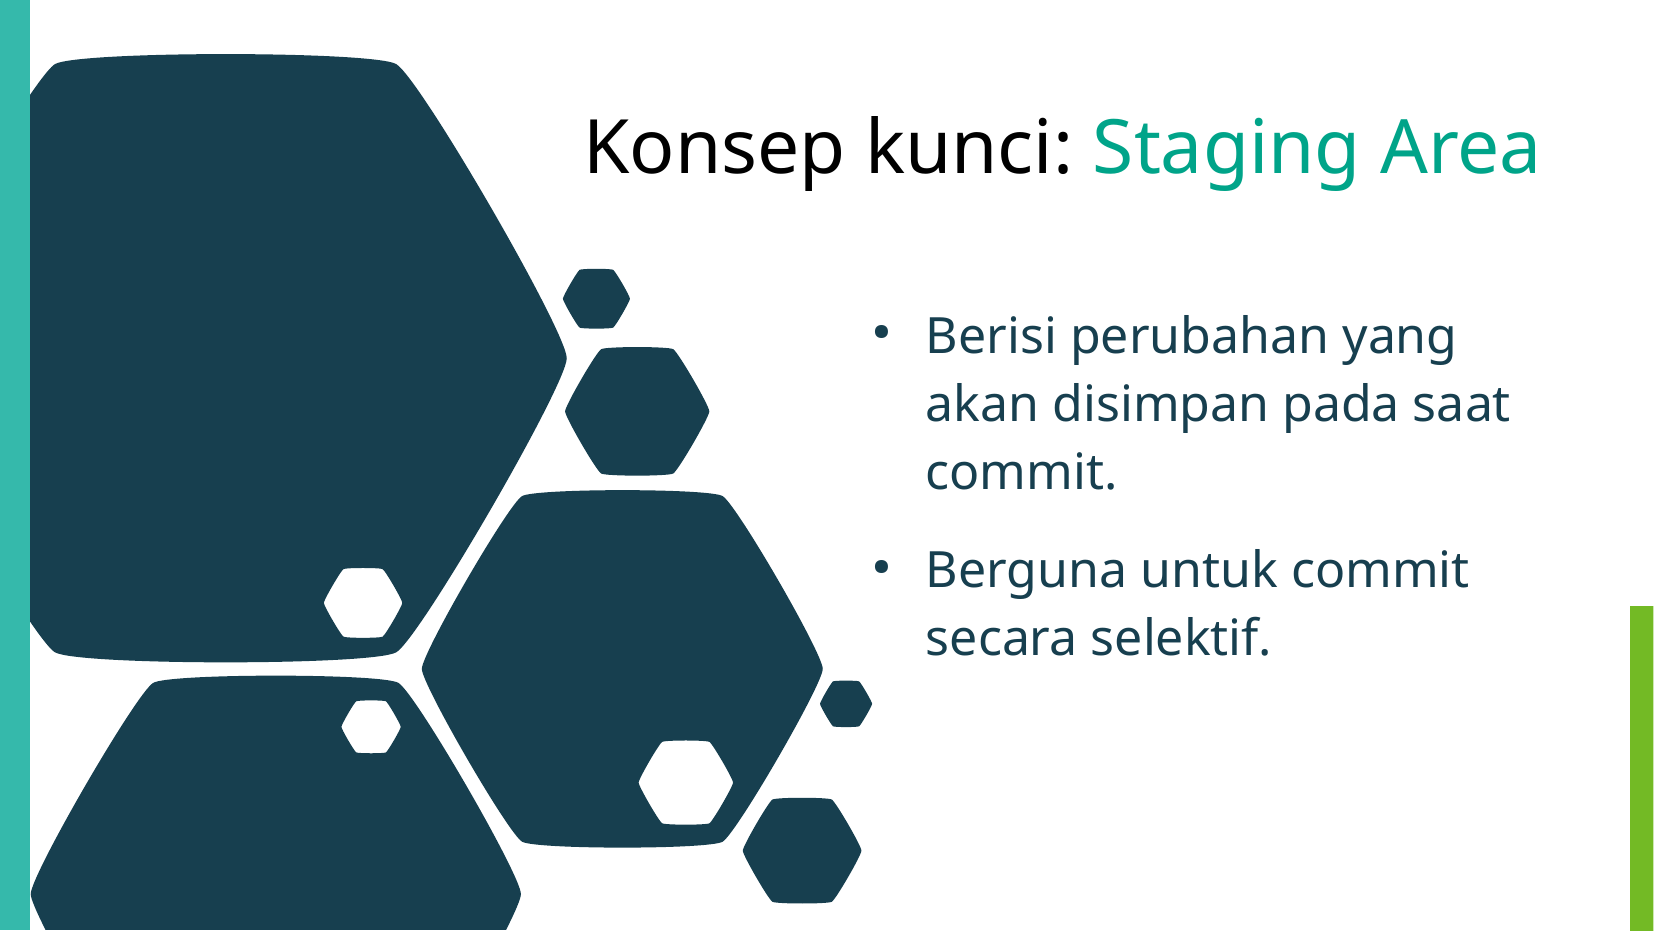

# Konsep kunci: Staging Area
Berisi perubahan yang akan disimpan pada saat commit.
Berguna untuk commit secara selektif.